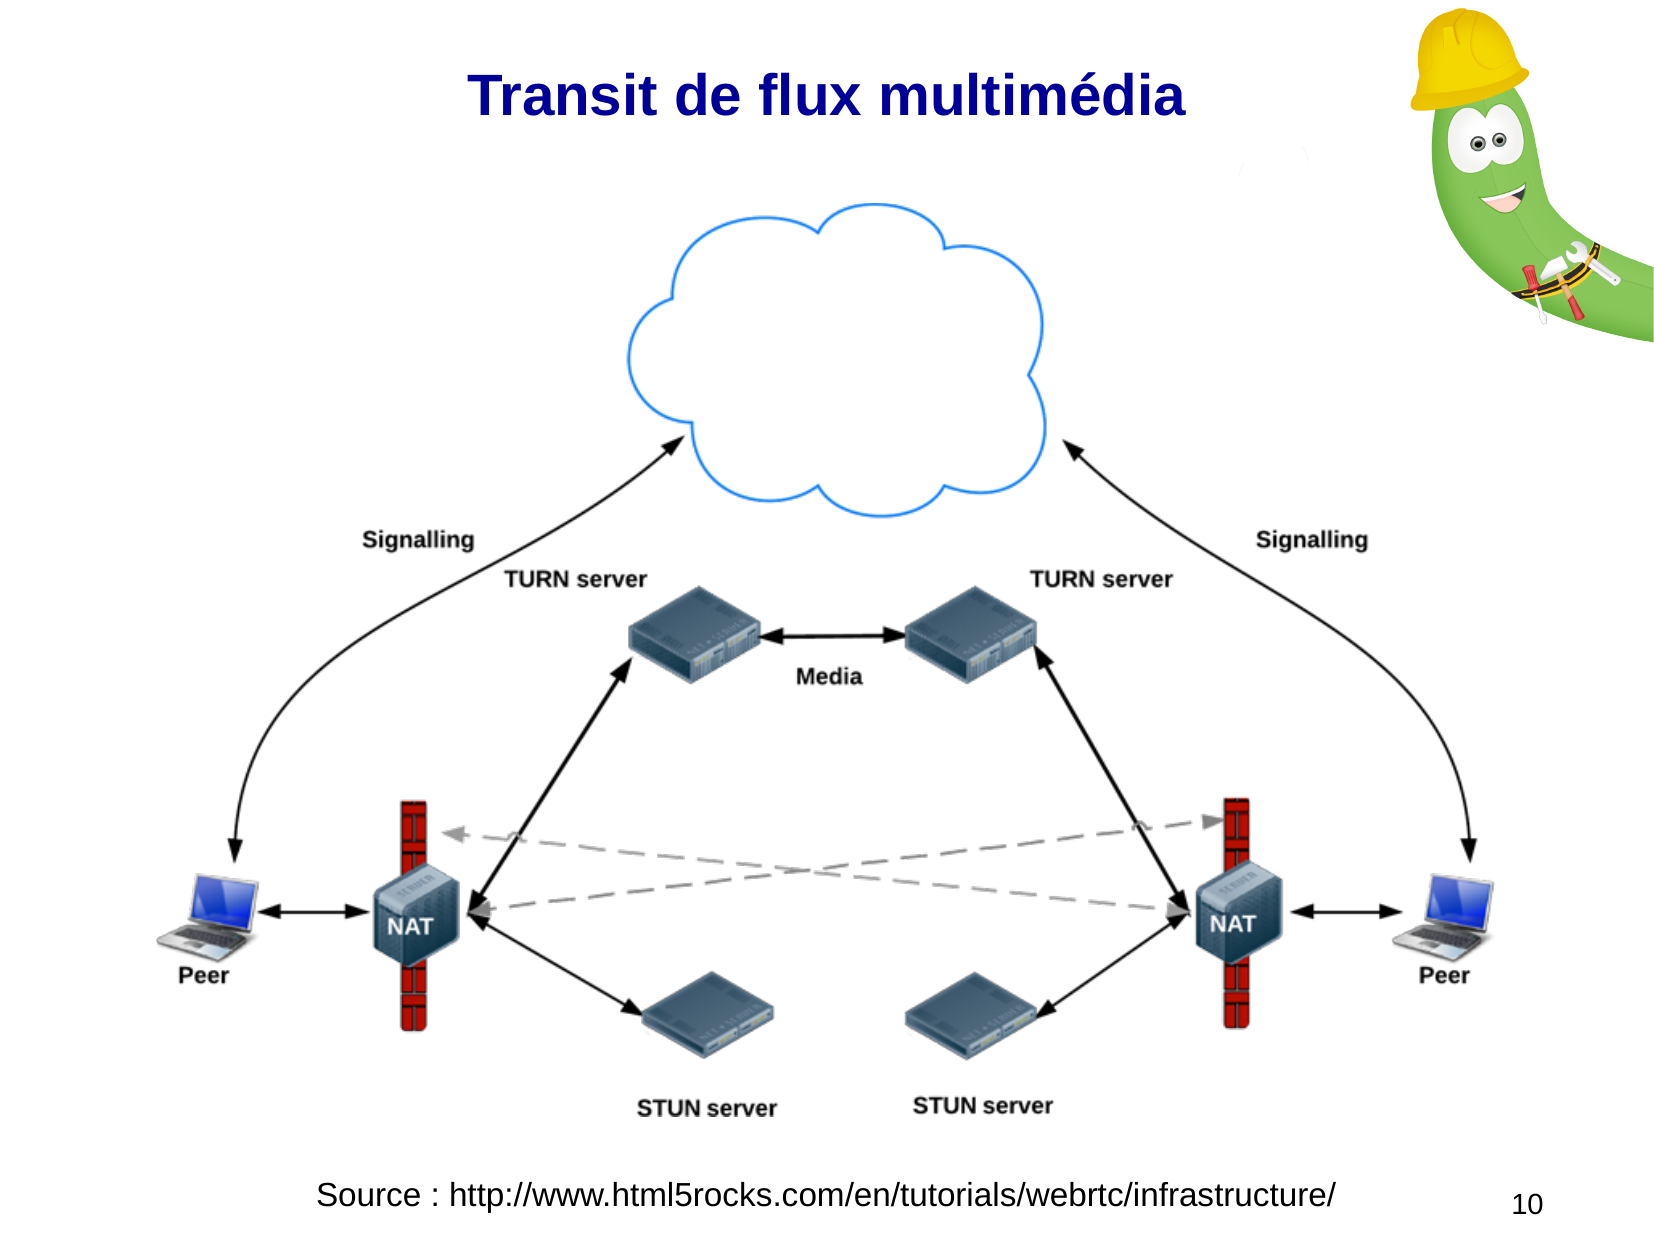

# Transit de flux multimédia
Source : http://www.html5rocks.com/en/tutorials/webrtc/infrastructure/